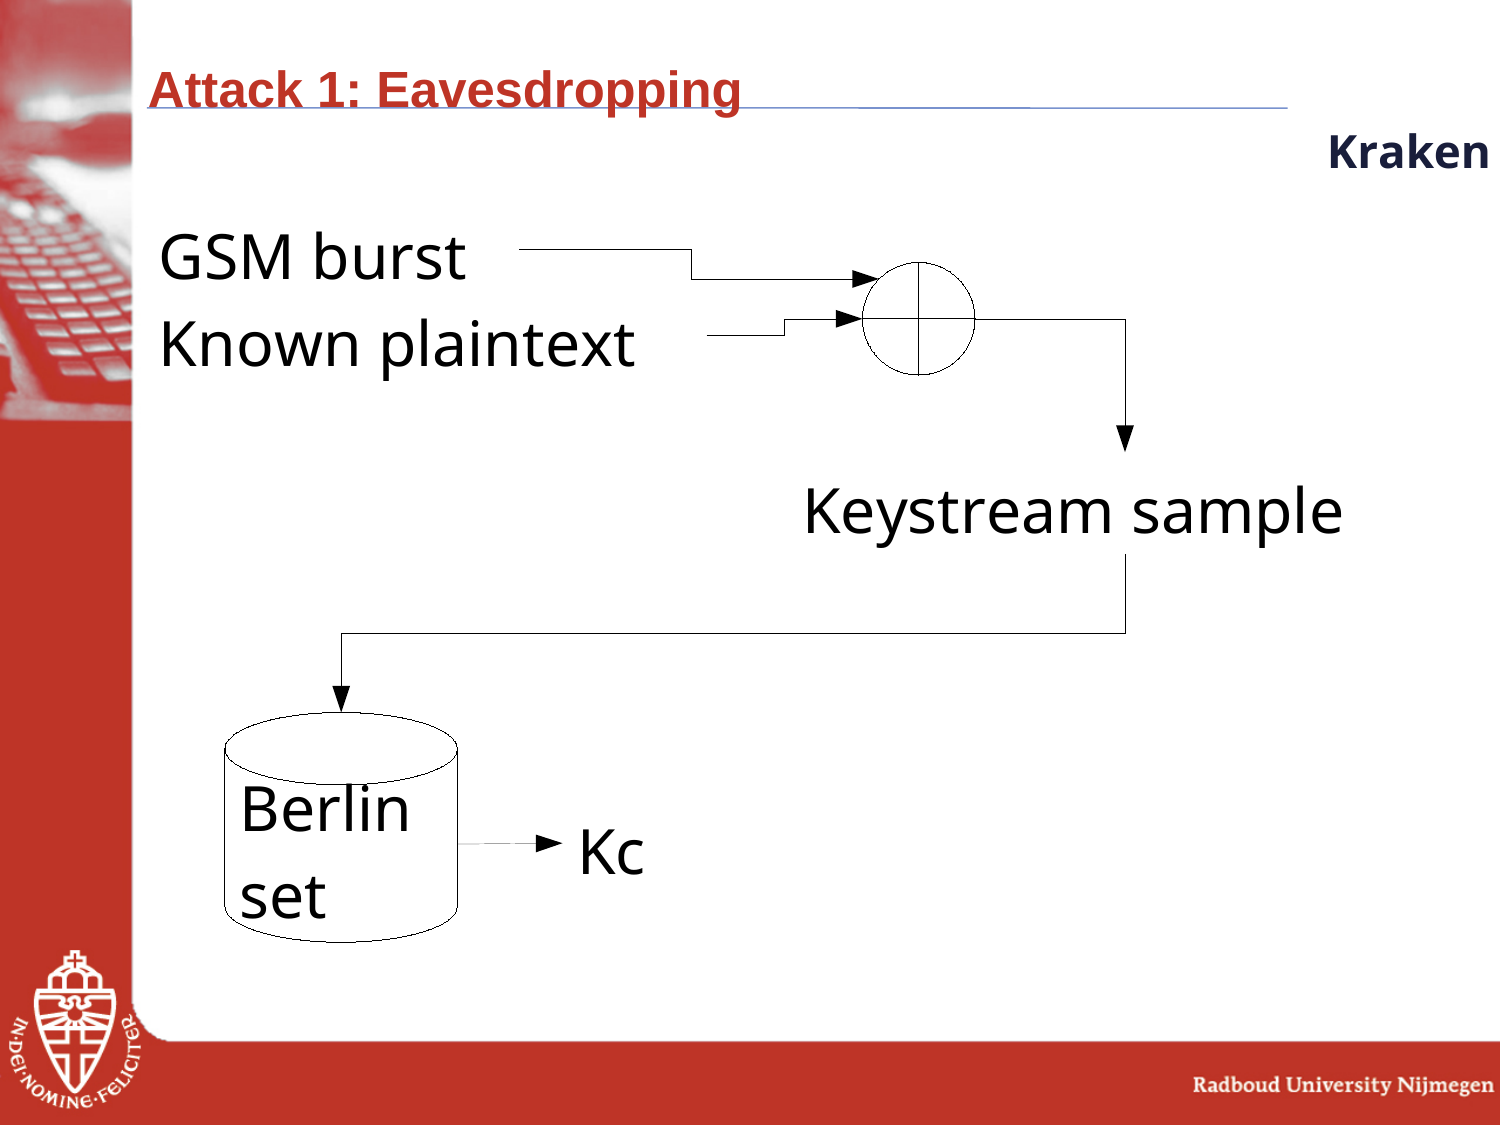

# Attack 1: Eavesdropping
Kraken
GSM burst
Known plaintext
Keystream sample
Berlin
set
Kc